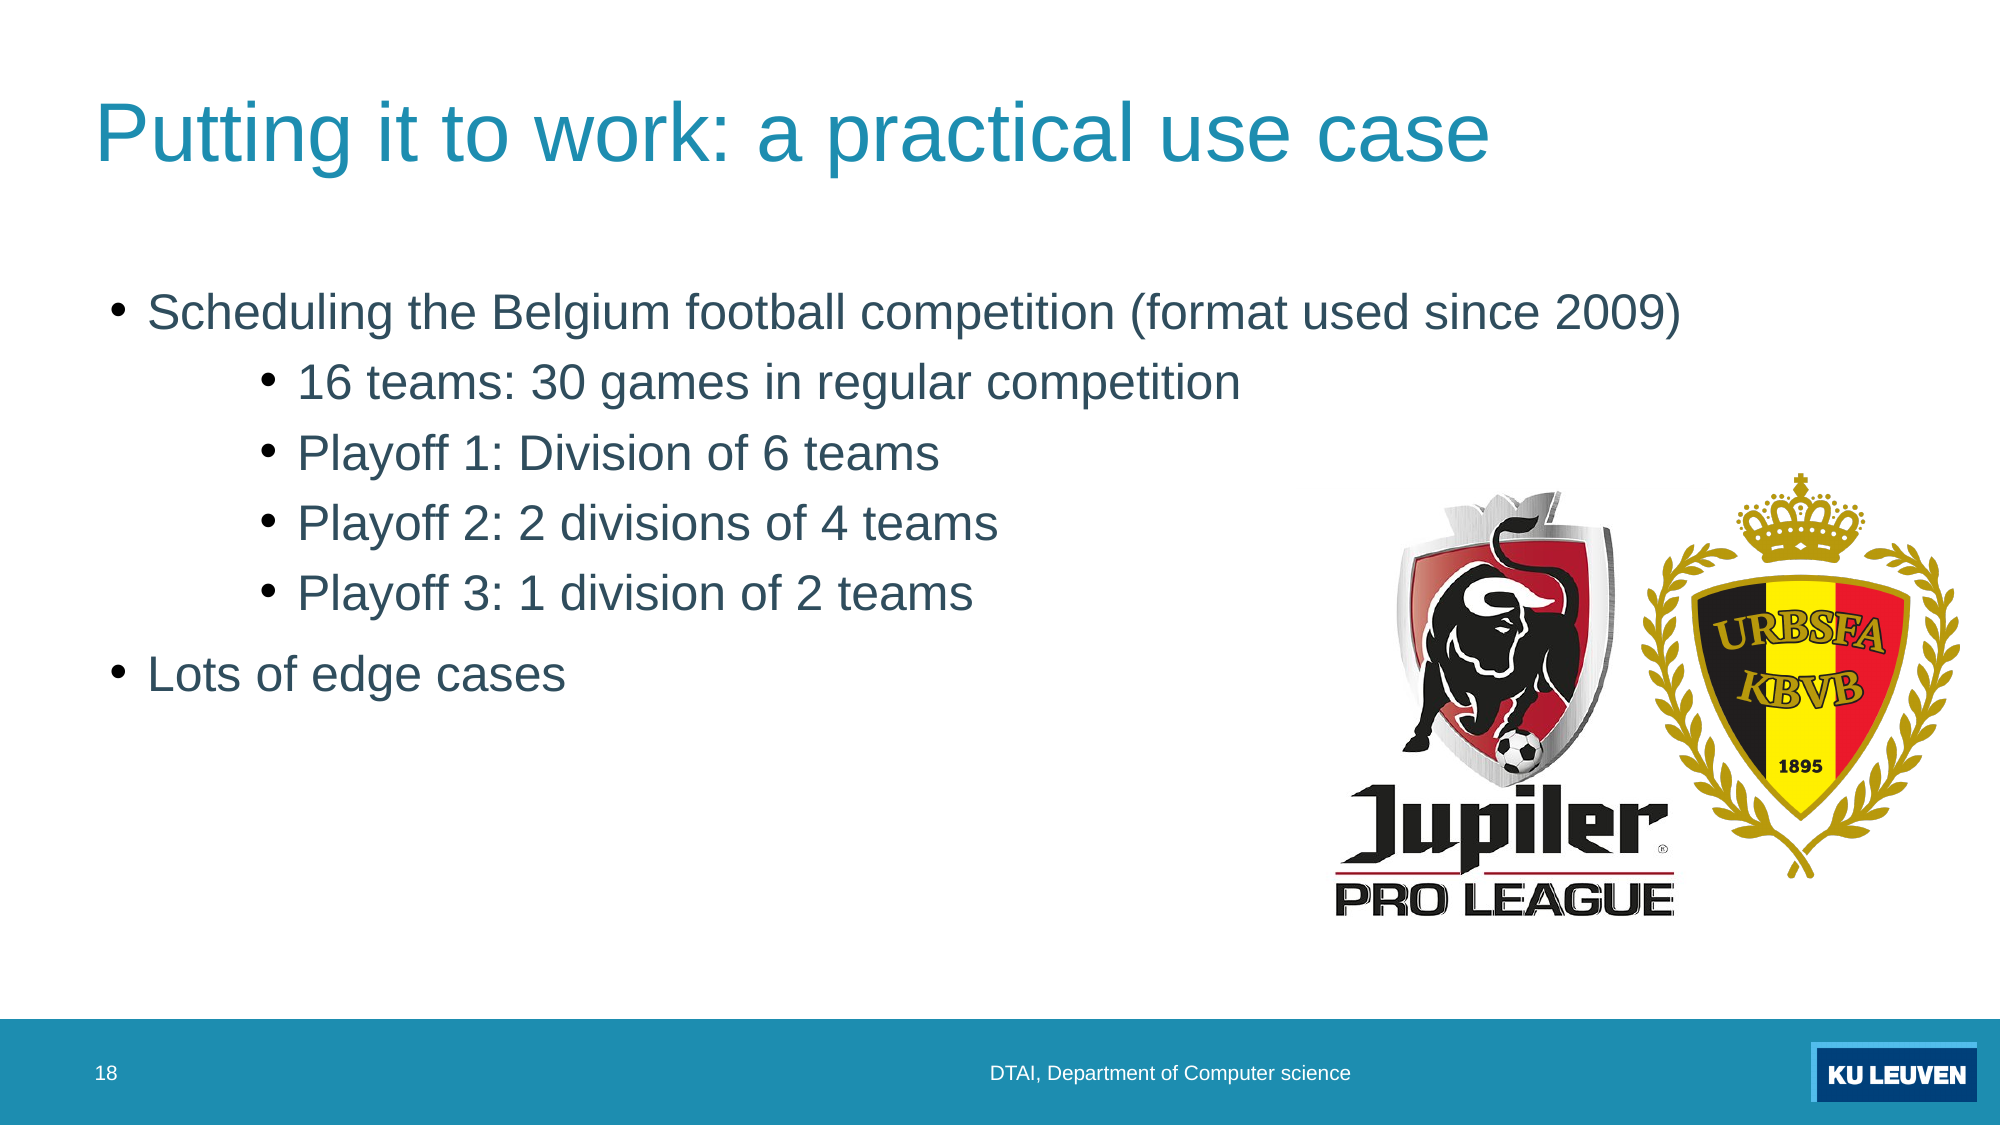

Putting it to work: a practical use case
# Scheduling the Belgium football competition (format used since 2009)
16 teams: 30 games in regular competition
Playoff 1: Division of 6 teams
Playoff 2: 2 divisions of 4 teams
Playoff 3: 1 division of 2 teams
Lots of edge cases
DTAI, Department of Computer science